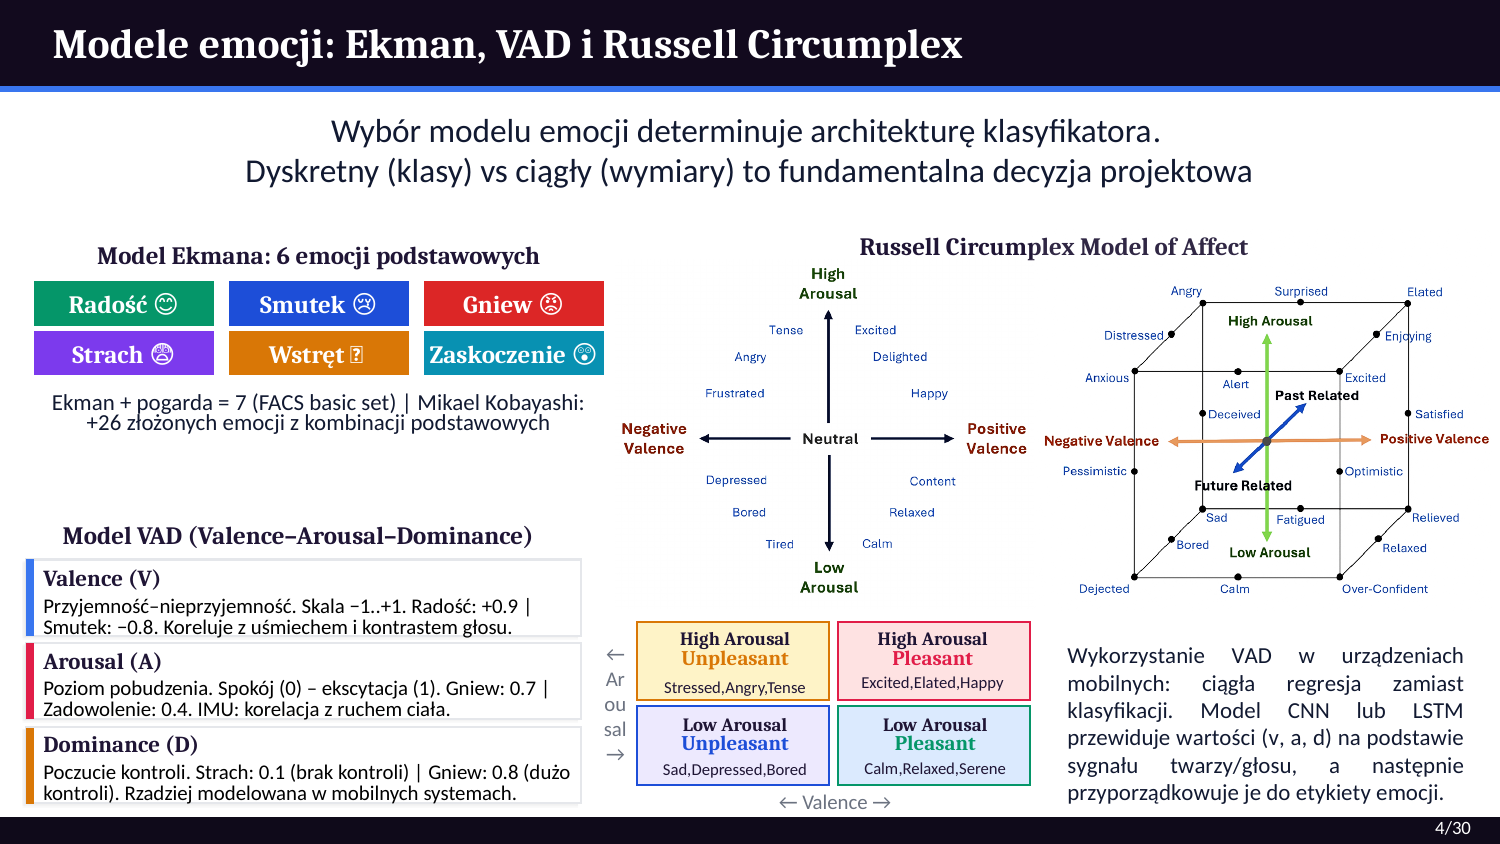

Modele emocji: Ekman, VAD i Russell Circumplex
Wybór modelu emocji determinuje architekturę klasyfikatora.
Dyskretny (klasy) vs ciągły (wymiary) to fundamentalna decyzja projektowa
Russell Circumplex Model of Affect
Model Ekmana: 6 emocji podstawowych
Radość 😊
Smutek 😢
Gniew 😡
Strach 😨
Wstręt 🤢
Zaskoczenie 😲
Ekman + pogarda = 7 (FACS basic set) | Mikael Kobayashi: +26 złożonych emocji z kombinacji podstawowych
Model VAD (Valence–Arousal–Dominance)
Valence (V)
Przyjemność–nieprzyjemność. Skala −1..+1. Radość: +0.9 | Smutek: −0.8. Koreluje z uśmiechem i kontrastem głosu.
Arousal (A)
Poziom pobudzenia. Spokój (0) – ekscytacja (1). Gniew: 0.7 | Zadowolenie: 0.4. IMU: korelacja z ruchem ciała.
Dominance (D)
Poczucie kontroli. Strach: 0.1 (brak kontroli) | Gniew: 0.8 (dużo kontroli). Rzadziej modelowana w mobilnych systemach.
High Arousal
Unpleasant
Stressed,Angry,Tense
High Arousal
Pleasant
Excited,Elated,Happy
← Arousal →
Low Arousal
Unpleasant
Sad,Depressed,Bored
Low Arousal
Pleasant
Calm,Relaxed,Serene
← Valence →
Wykorzystanie VAD w urządzeniach mobilnych: ciągła regresja zamiast klasyfikacji. Model CNN lub LSTM przewiduje wartości (v, a, d) na podstawie sygnału twarzy/głosu, a następnie przyporządkowuje je do etykiety emocji.